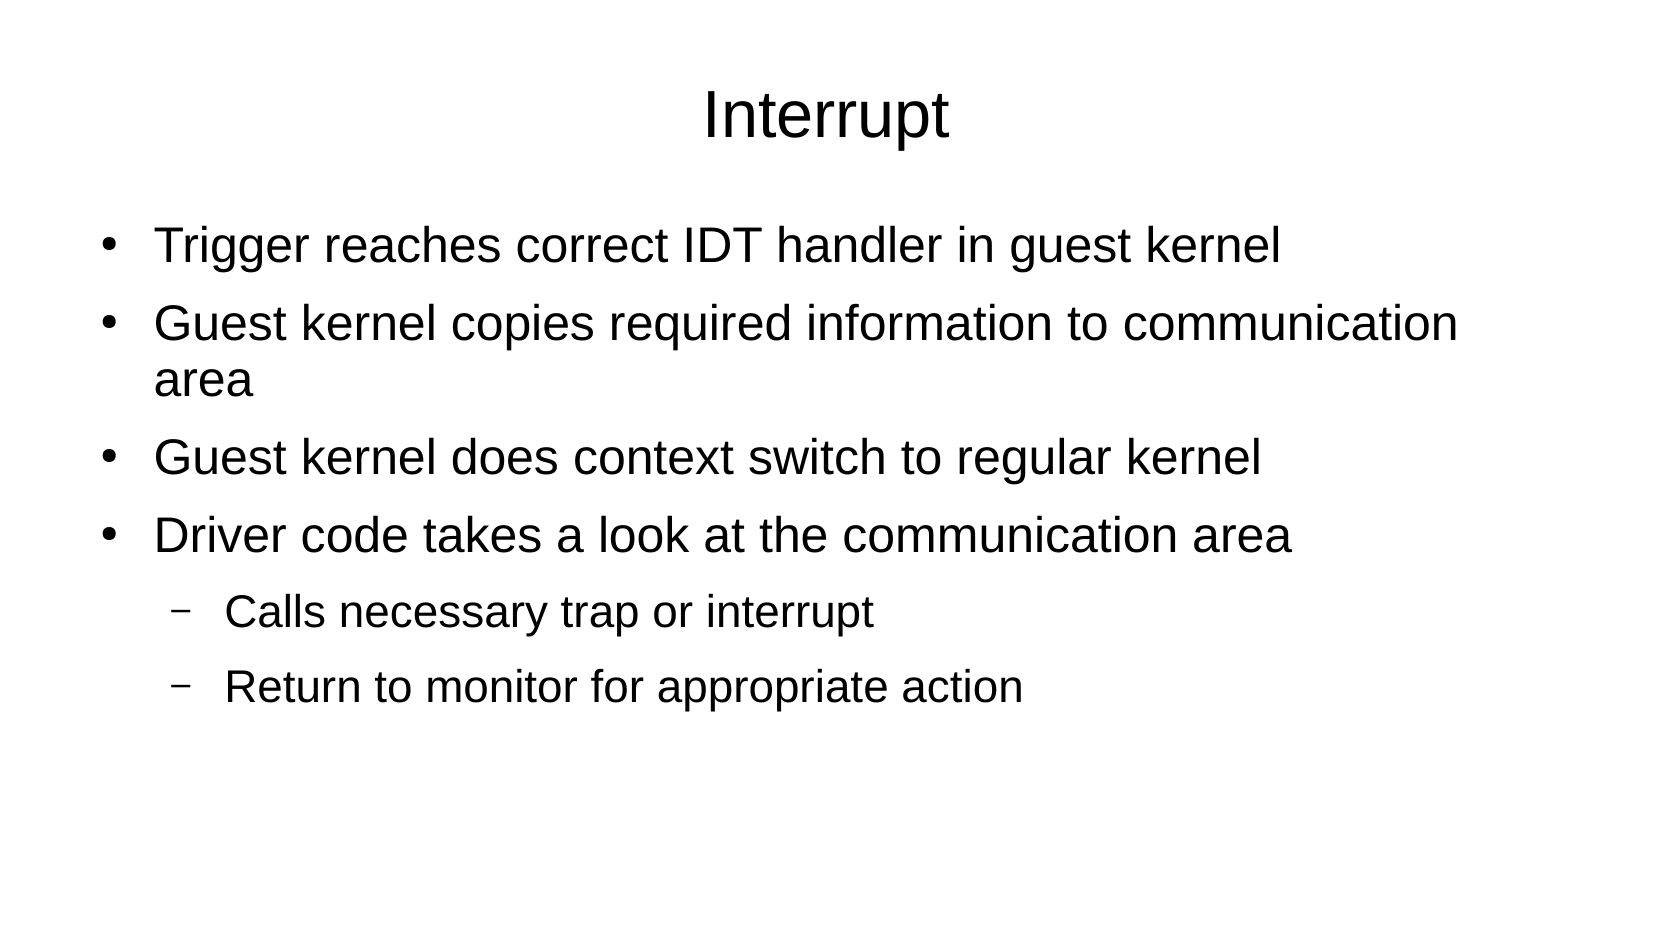

# Interrupt
Trigger reaches correct IDT handler in guest kernel
Guest kernel copies required information to communication area
Guest kernel does context switch to regular kernel
Driver code takes a look at the communication area
Calls necessary trap or interrupt
Return to monitor for appropriate action